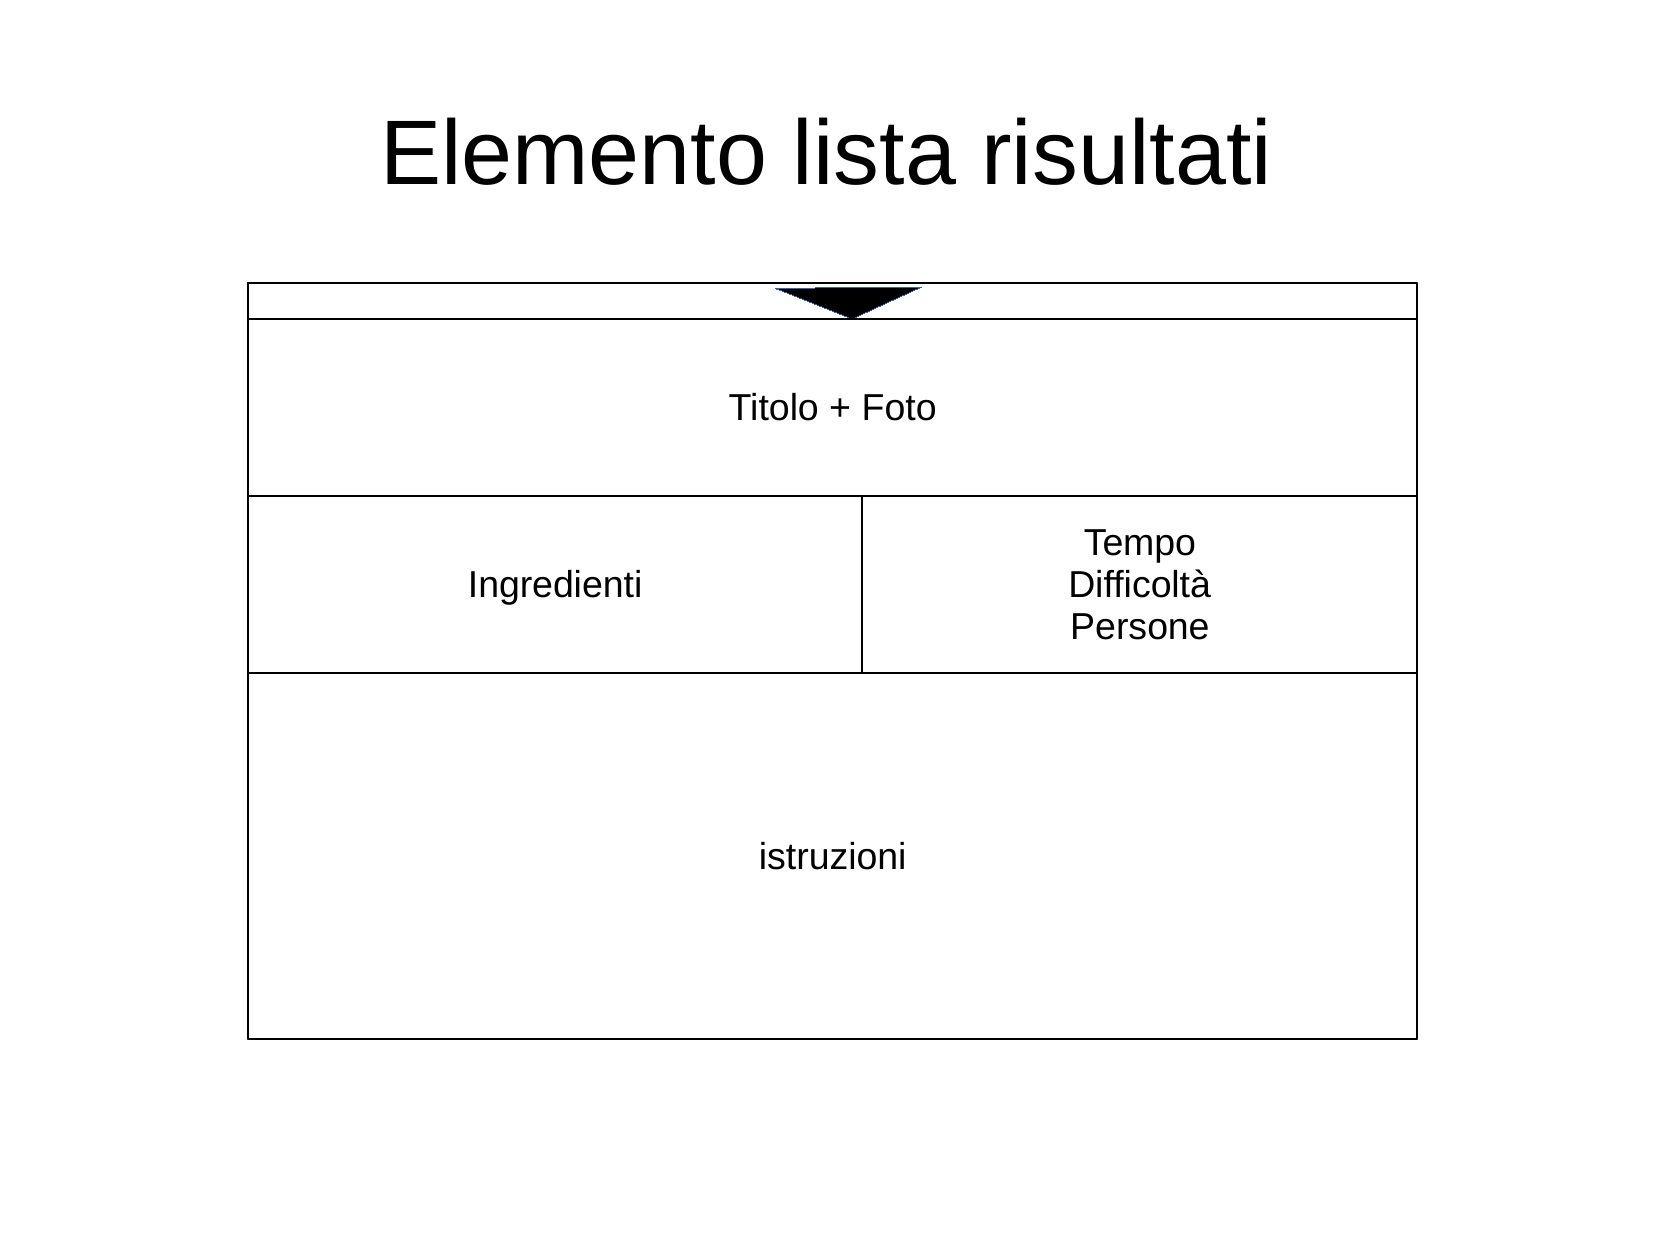

# Elemento lista risultati
Titolo + Foto
Ingredienti
Tempo
Difficoltà
Persone
istruzioni